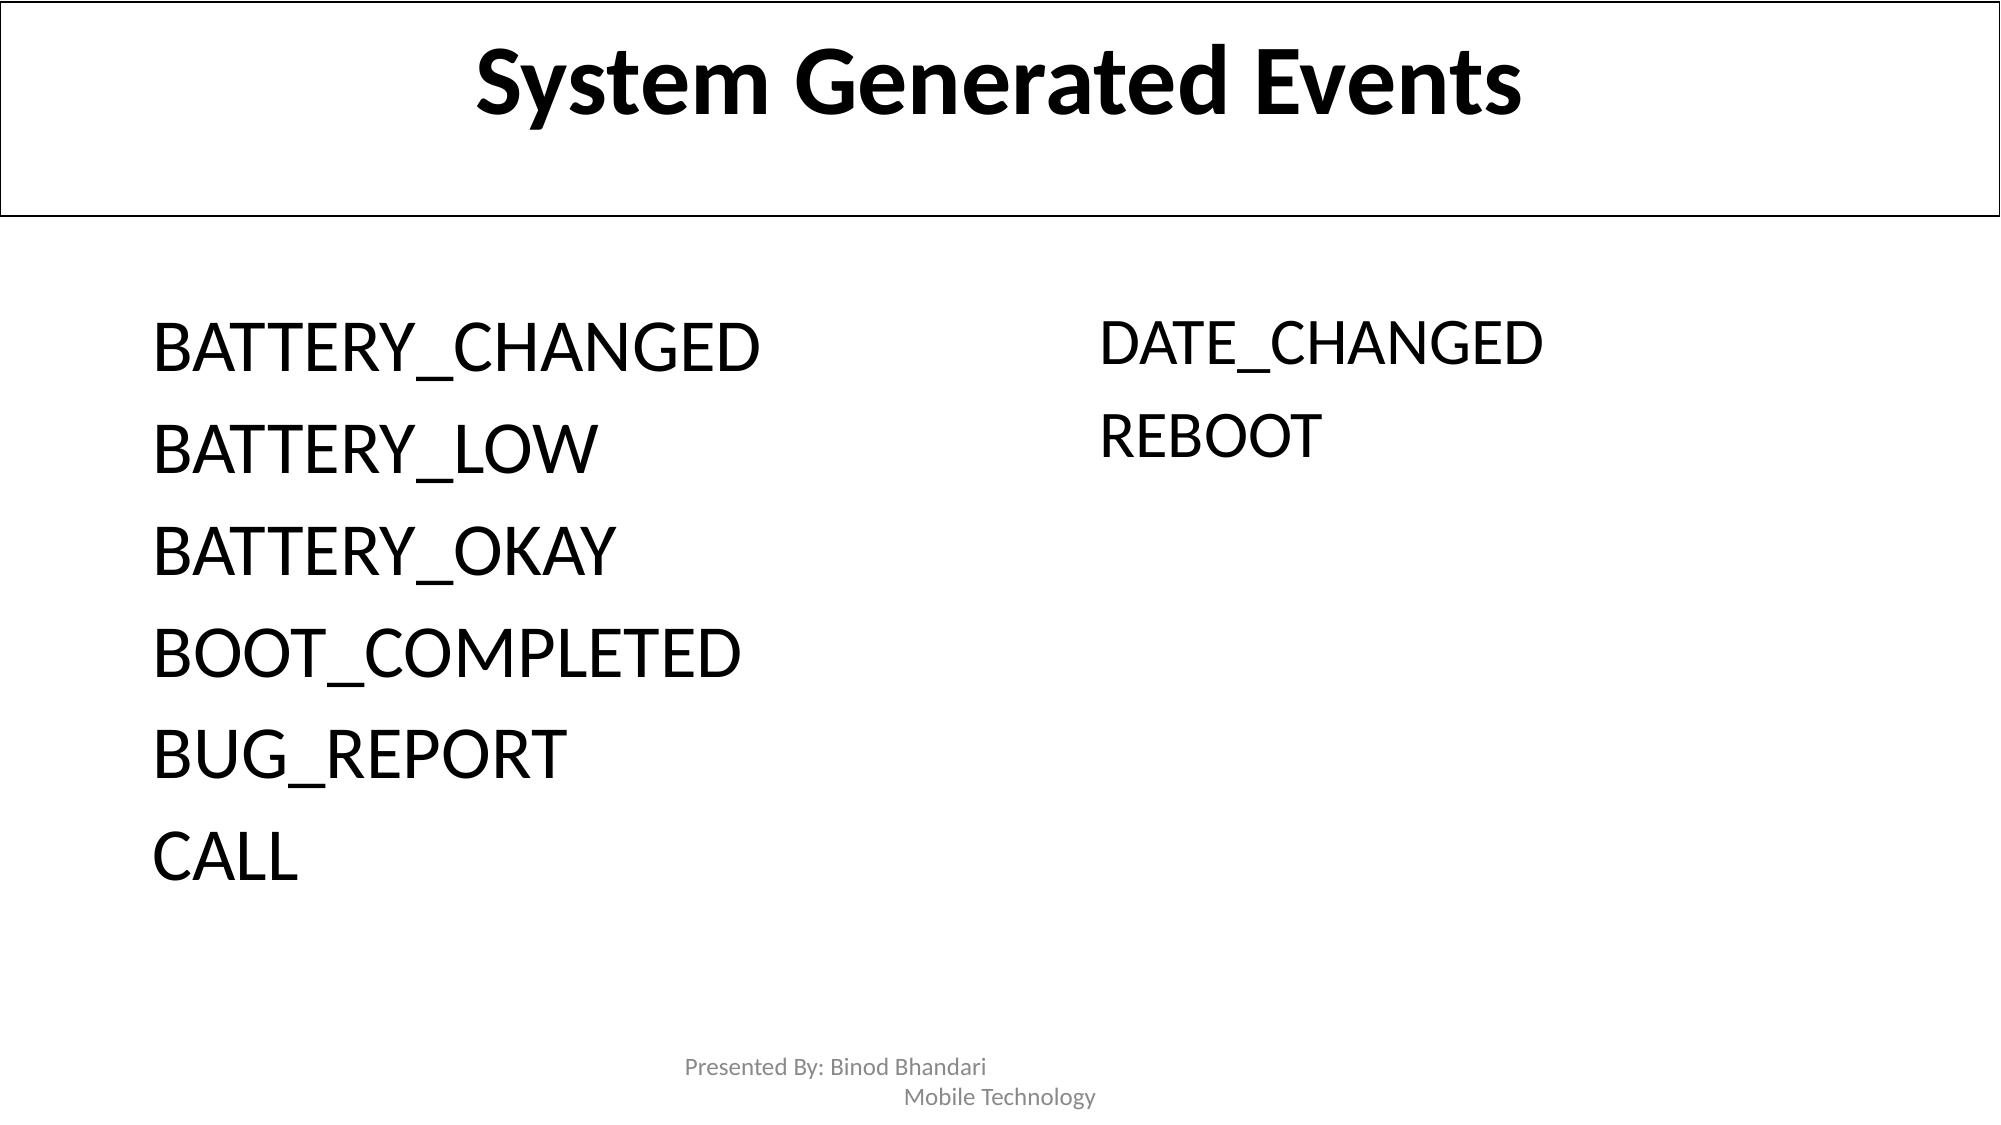

# System Generated Events
BATTERY_CHANGED
BATTERY_LOW
BATTERY_OKAY
BOOT_COMPLETED
BUG_REPORT
CALL
DATE_CHANGED
REBOOT
Presented By: Binod Bhandari Mobile Technology